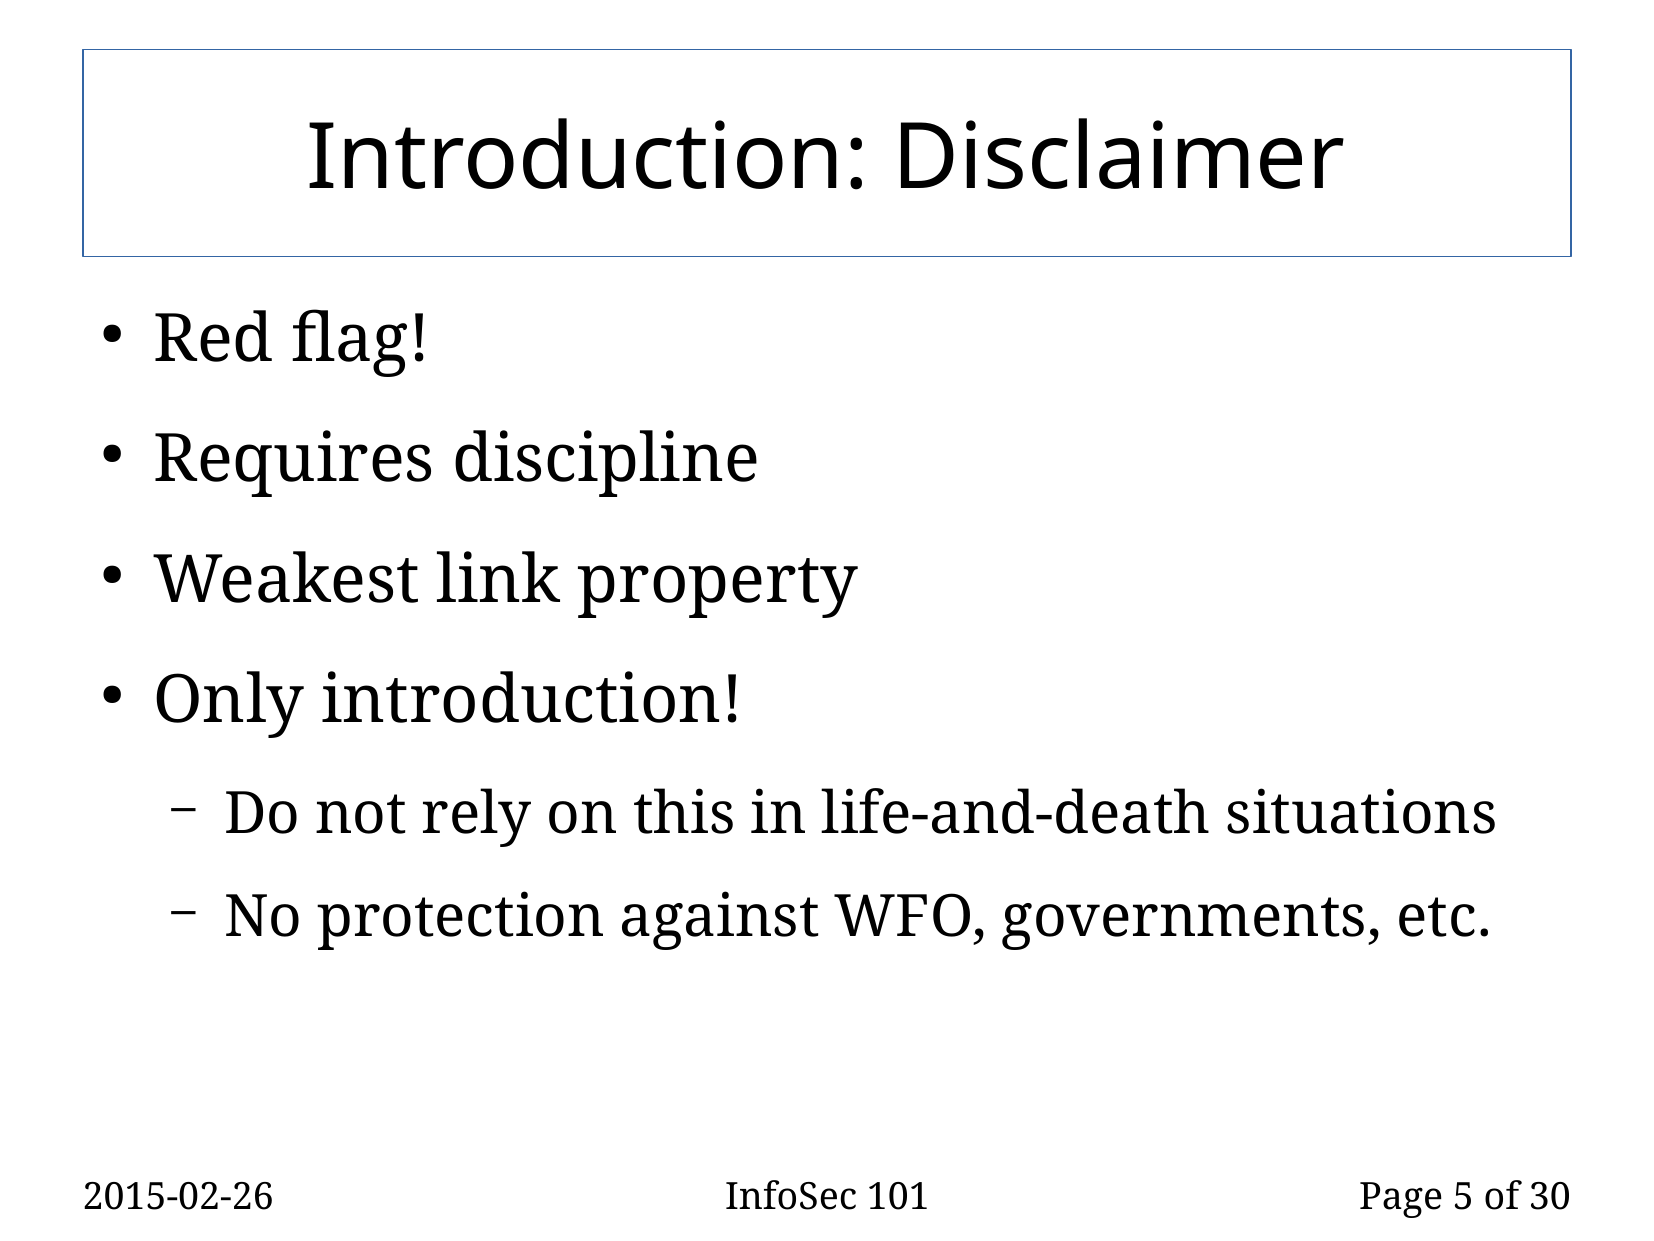

# Introduction: Disclaimer
Red flag!
Requires discipline
Weakest link property
Only introduction!
Do not rely on this in life-and-death situations
No protection against WFO, governments, etc.
2015-02-26
InfoSec 101
5